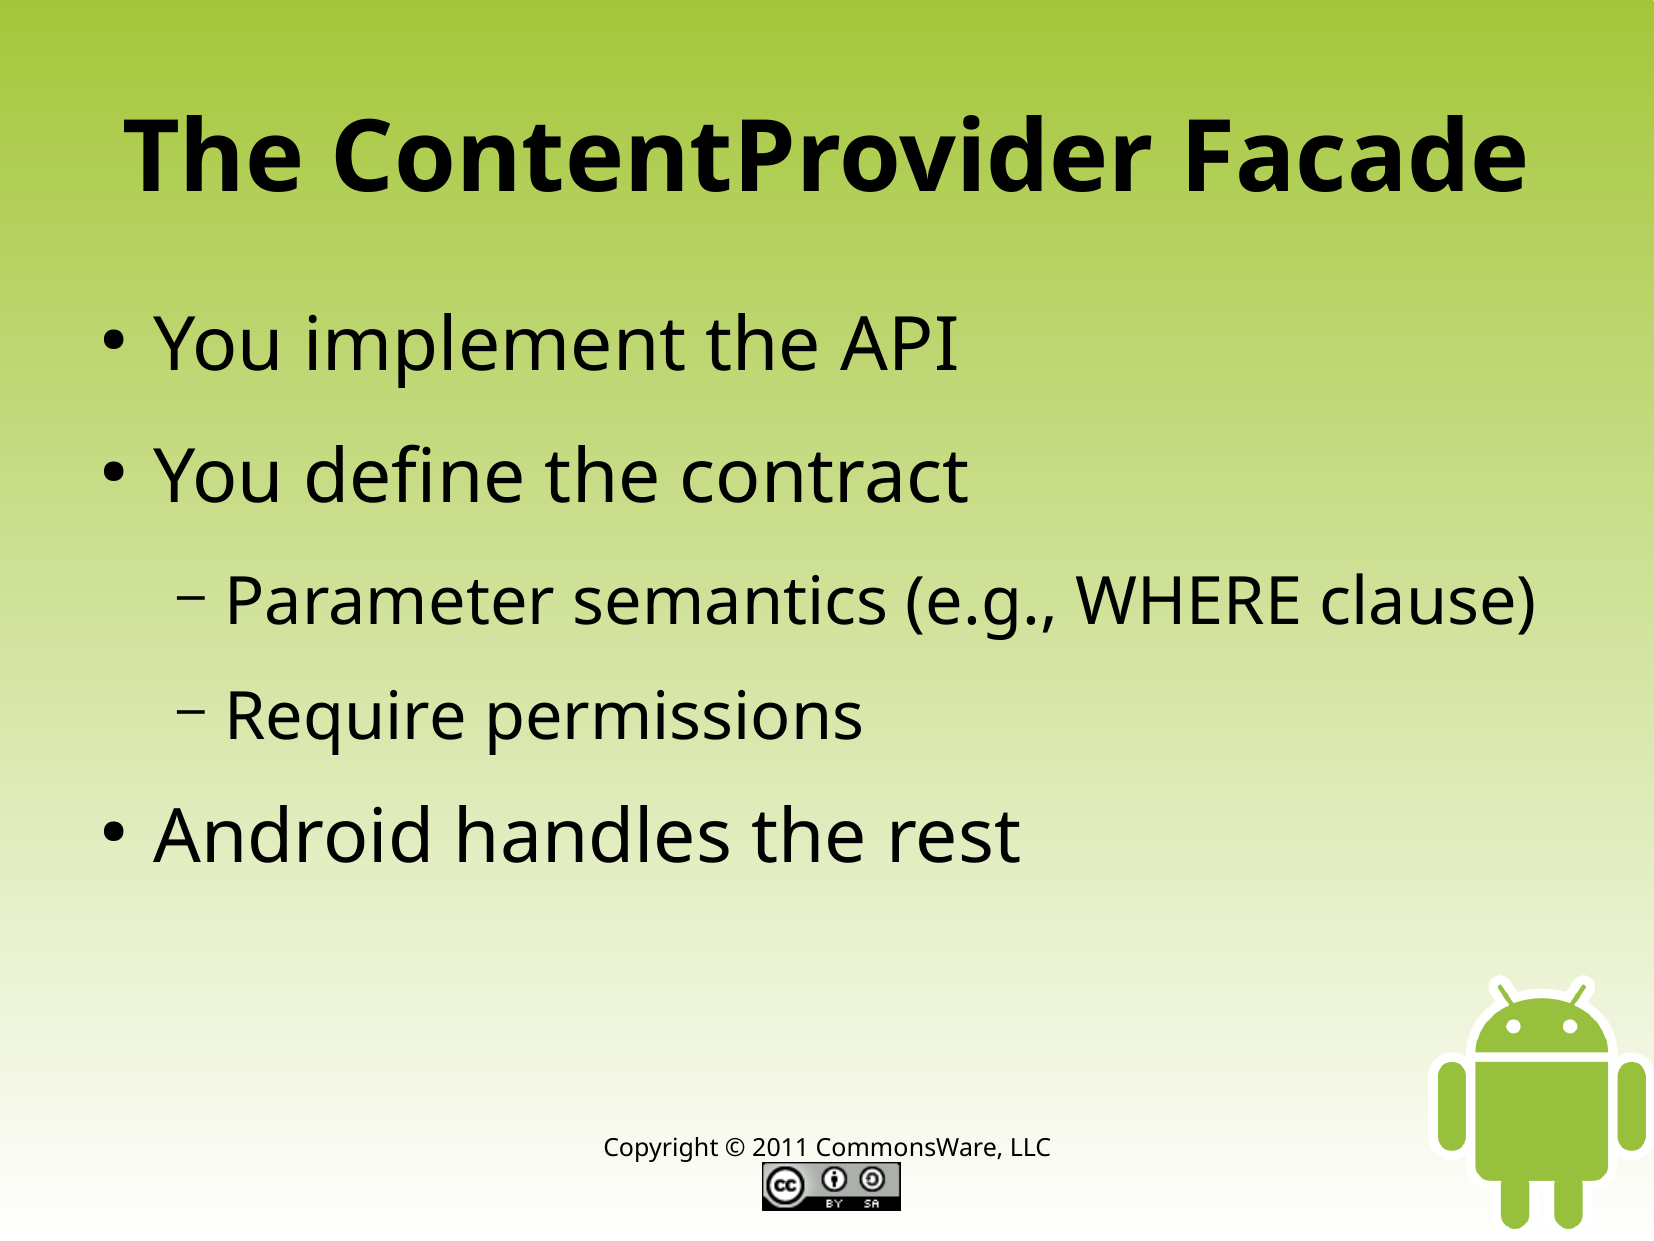

# The ContentProvider Facade
You implement the API
You define the contract
Parameter semantics (e.g., WHERE clause)
Require permissions
Android handles the rest